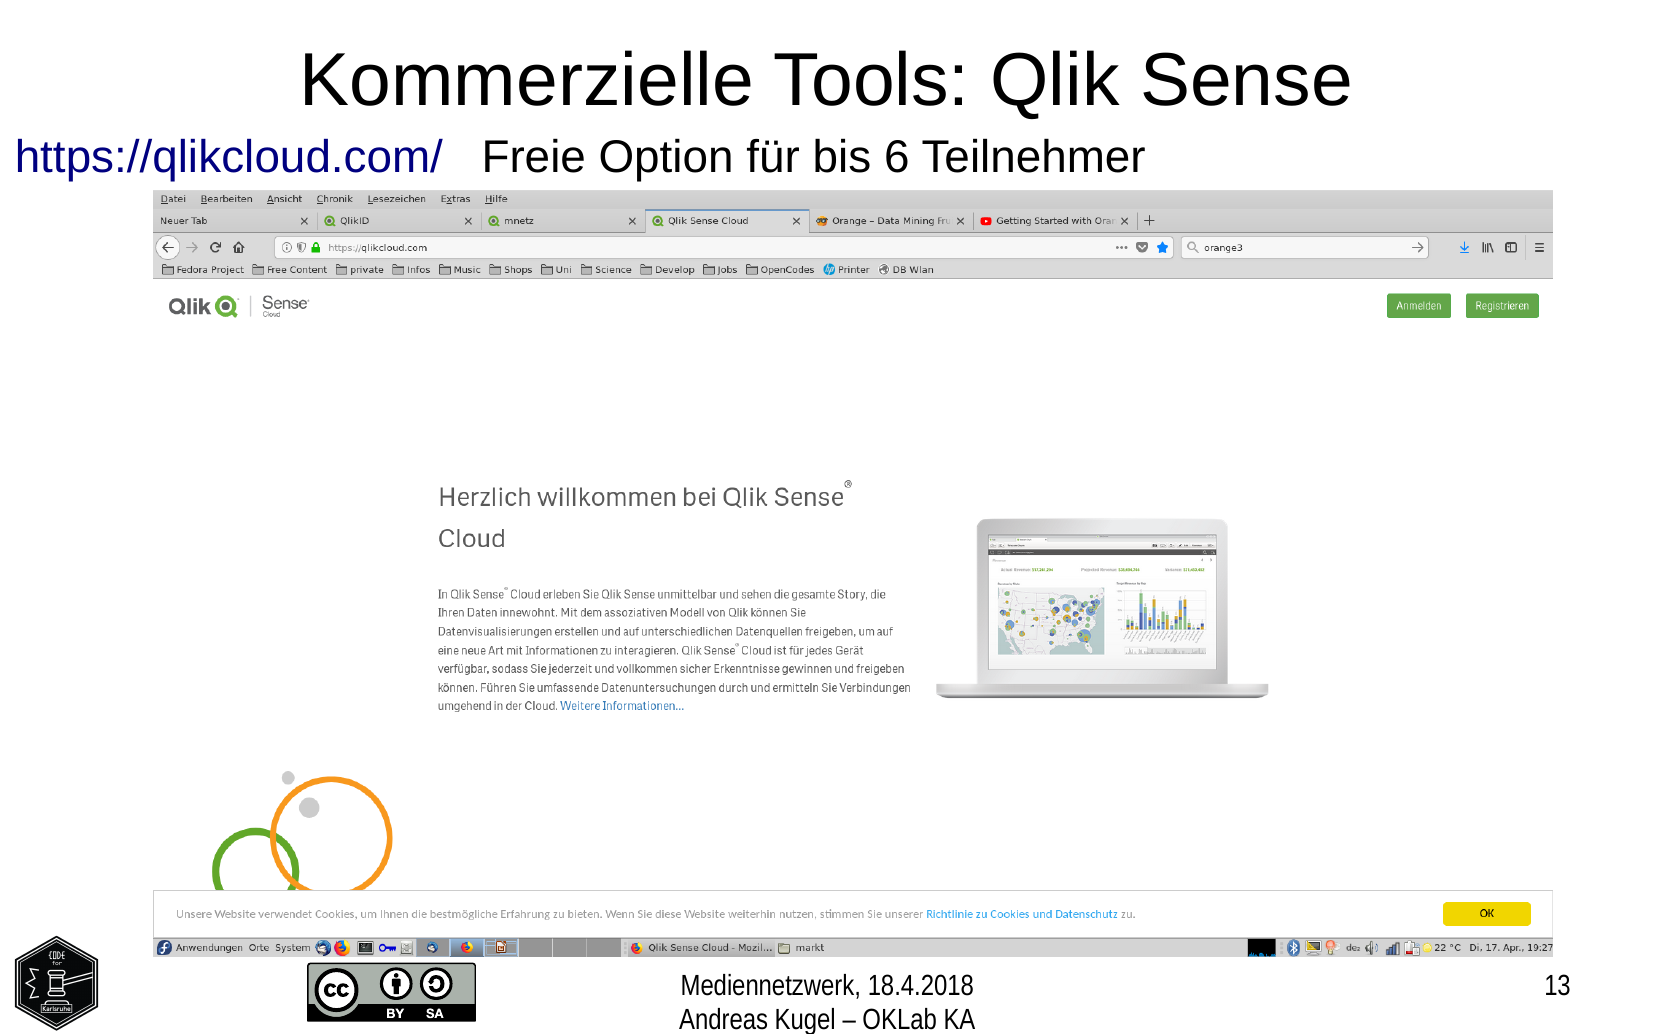

# Kommerzielle Tools: Qlik Sense
https://qlikcloud.com/ Freie Option für bis 6 Teilnehmer
Wie werden Zahlen zu Codes?
13